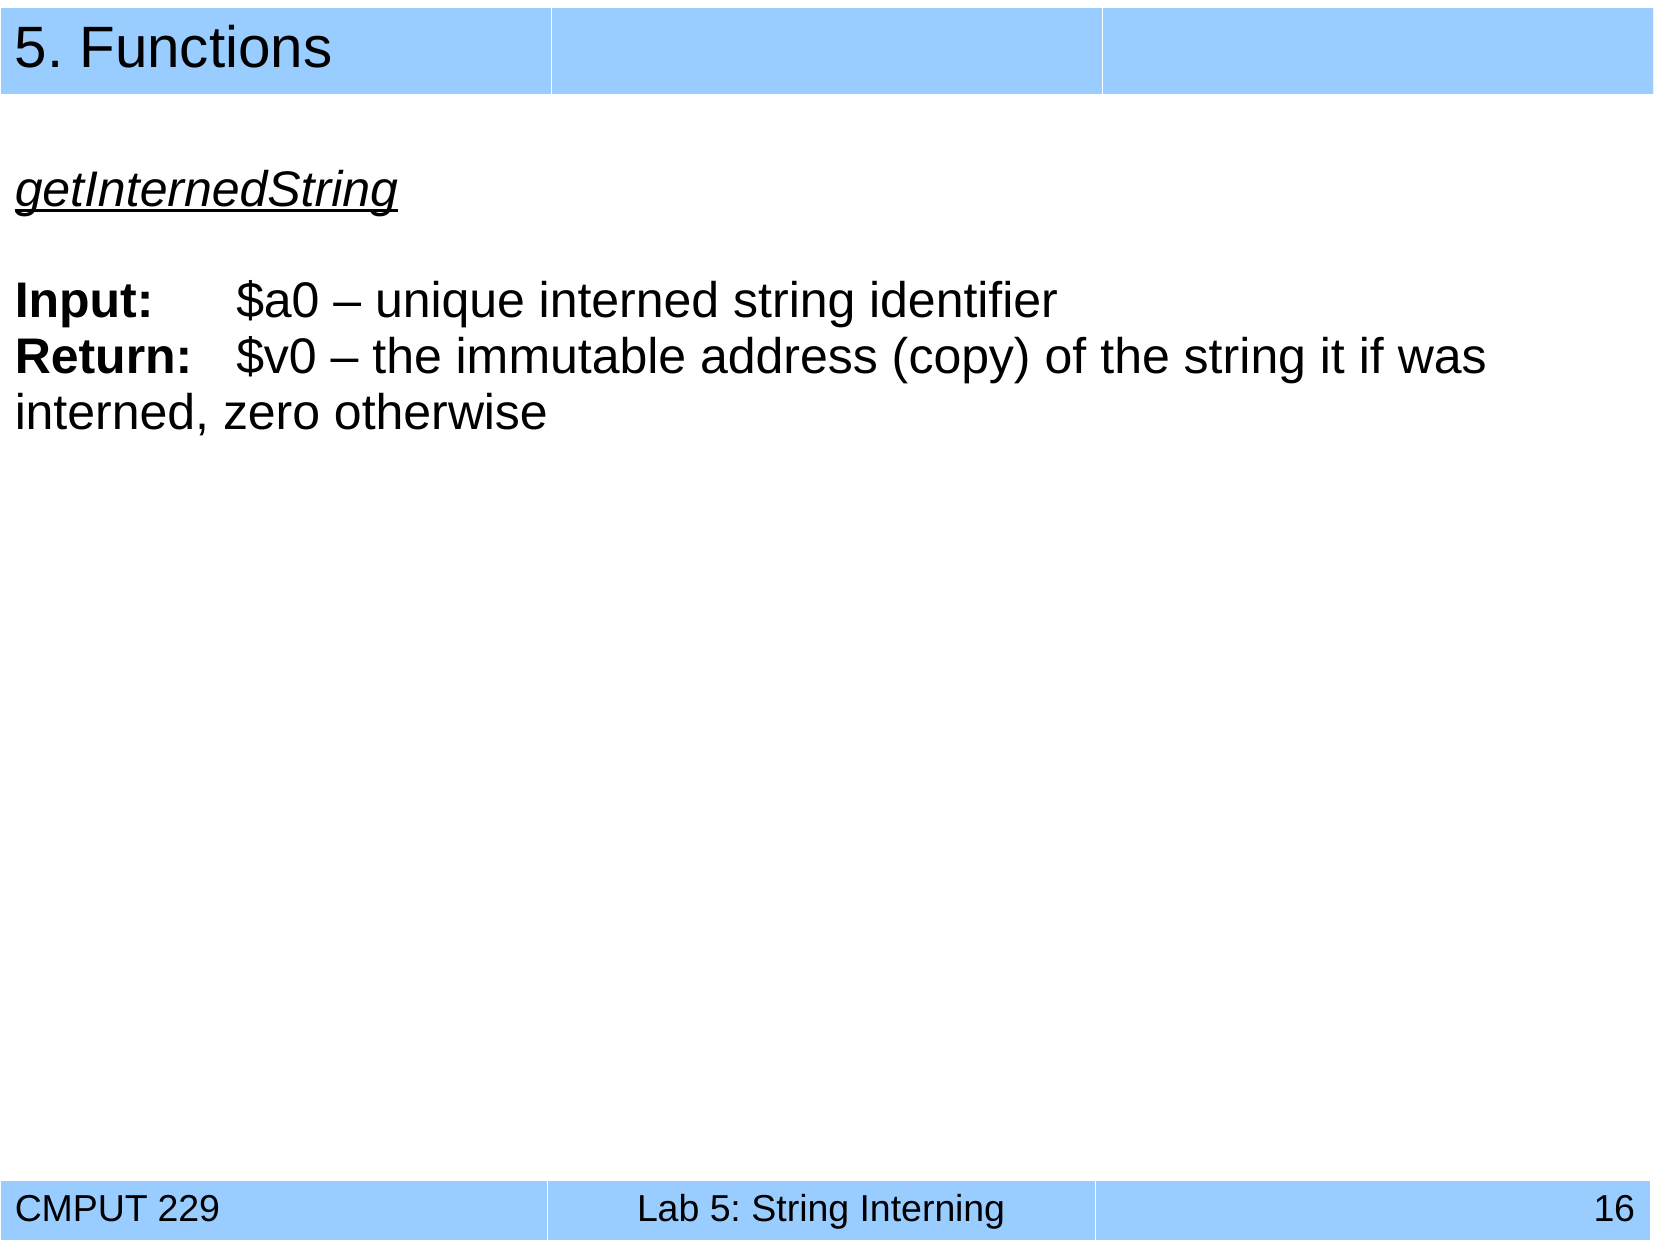

| 5. Functions | | |
| --- | --- | --- |
getInternedString
Input: 	$a0 – unique interned string identifier
Return: 	$v0 – the immutable address (copy) of the string it if was interned, zero otherwise
| CMPUT 229 | Lab 5: String Interning | |
| --- | --- | --- |